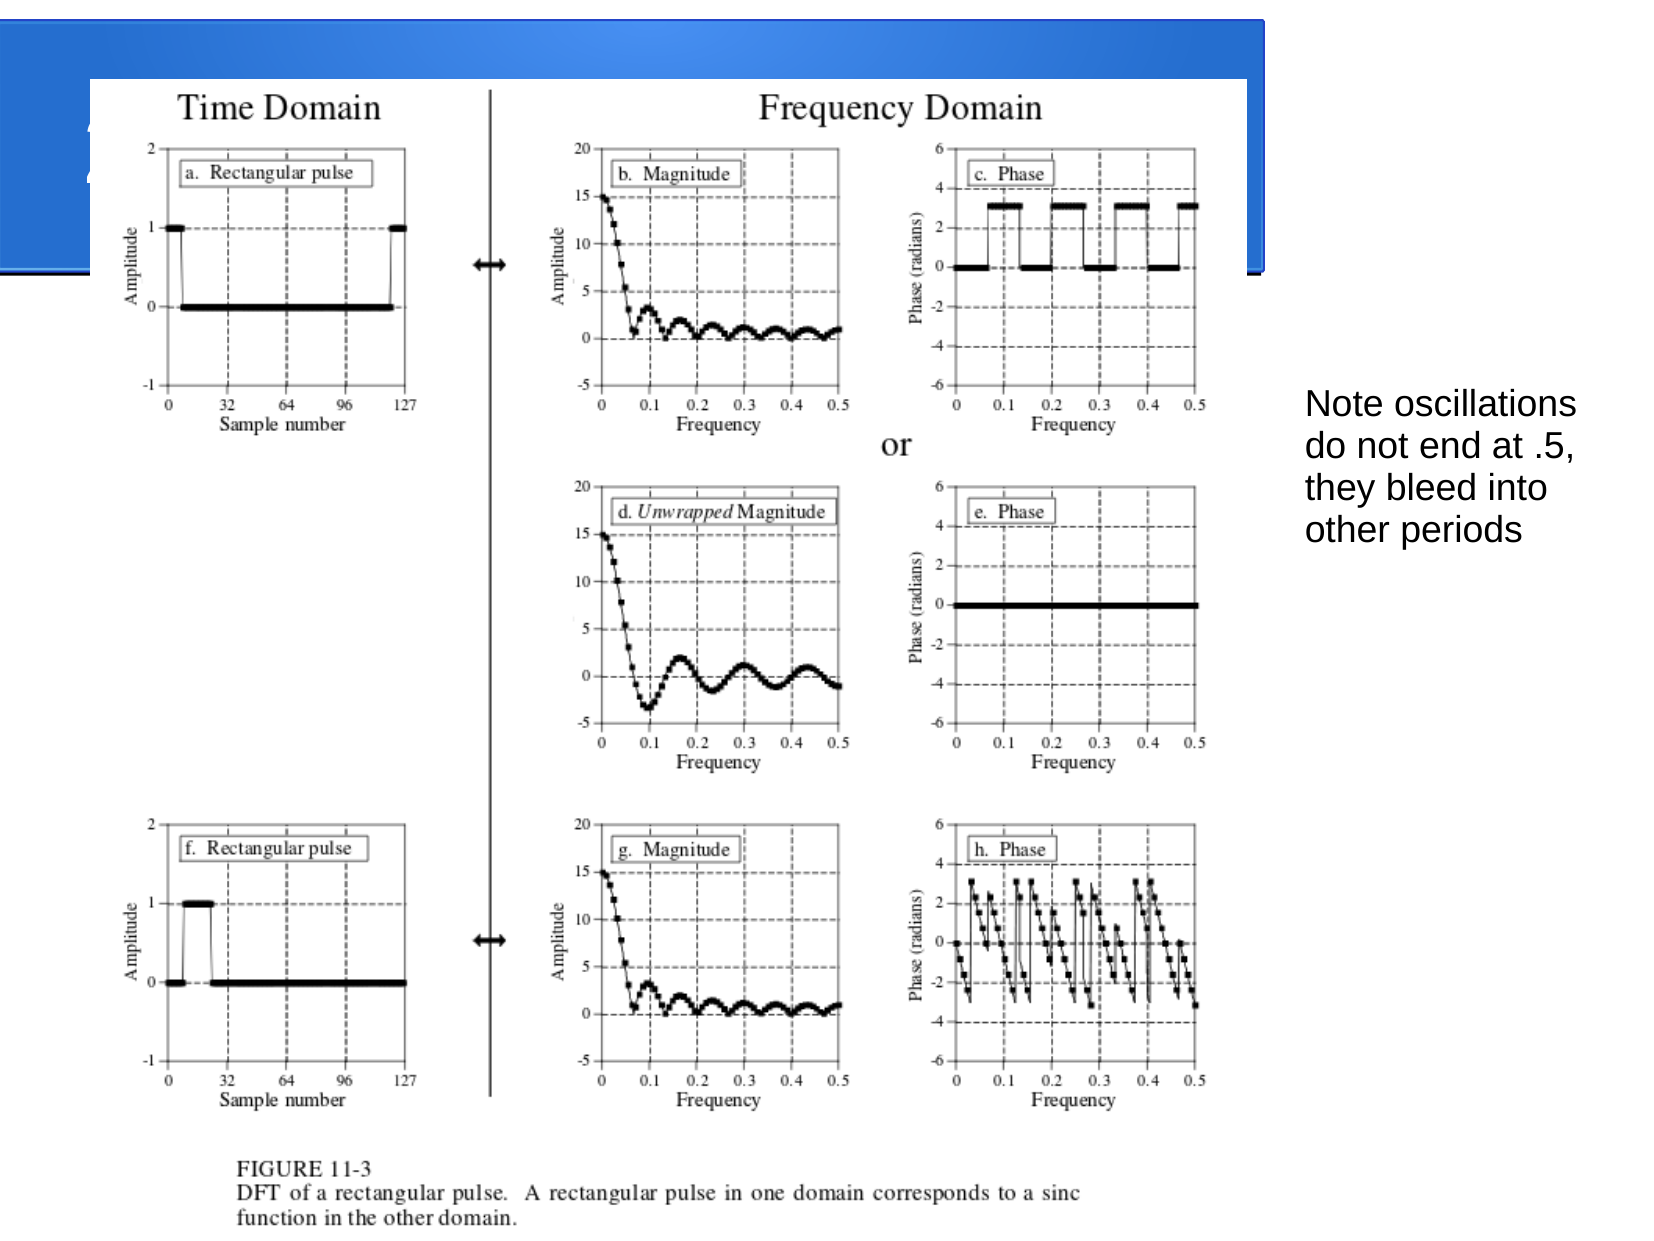

# 2
Note oscillations do not end at .5, they bleed into other periods